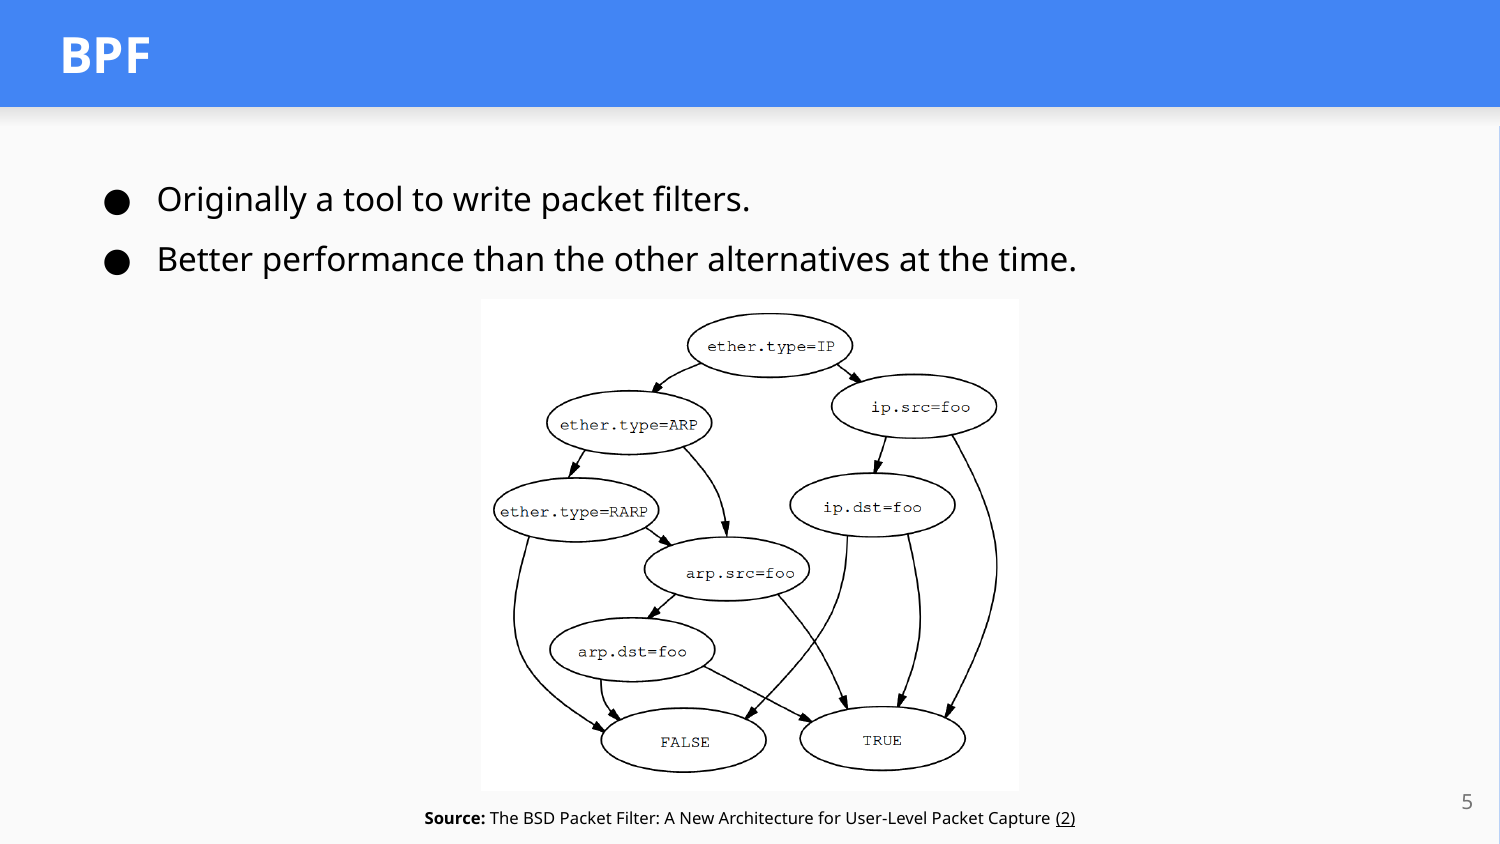

# BPF
Originally a tool to write packet filters.
Better performance than the other alternatives at the time.
Source: The BSD Packet Filter: A New Architecture for User-Level Packet Capture (2)